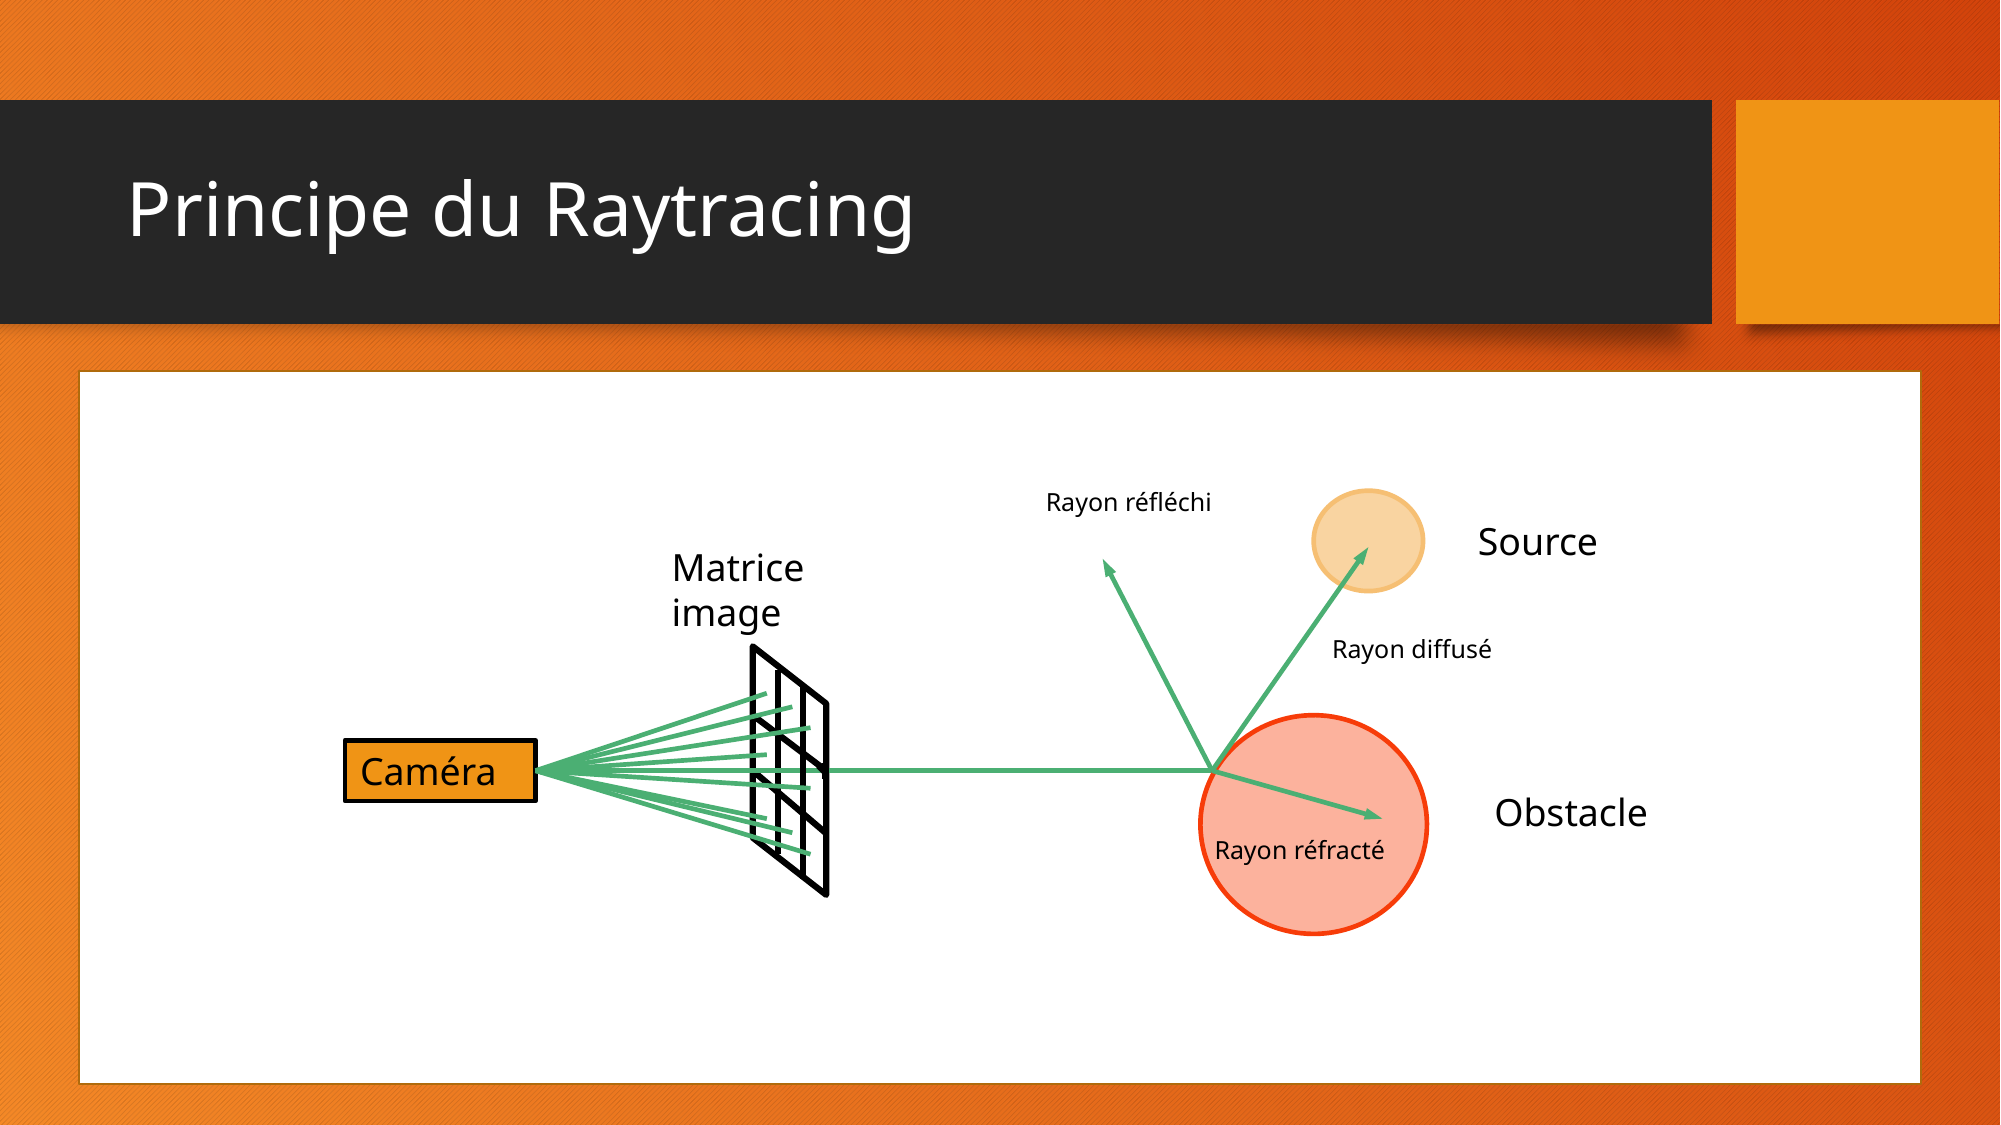

# Principe du Raytracing
Rayon réfléchi
Source
Matrice image
Rayon diffusé
Caméra
Caméra
Obstacle
Rayon réfracté